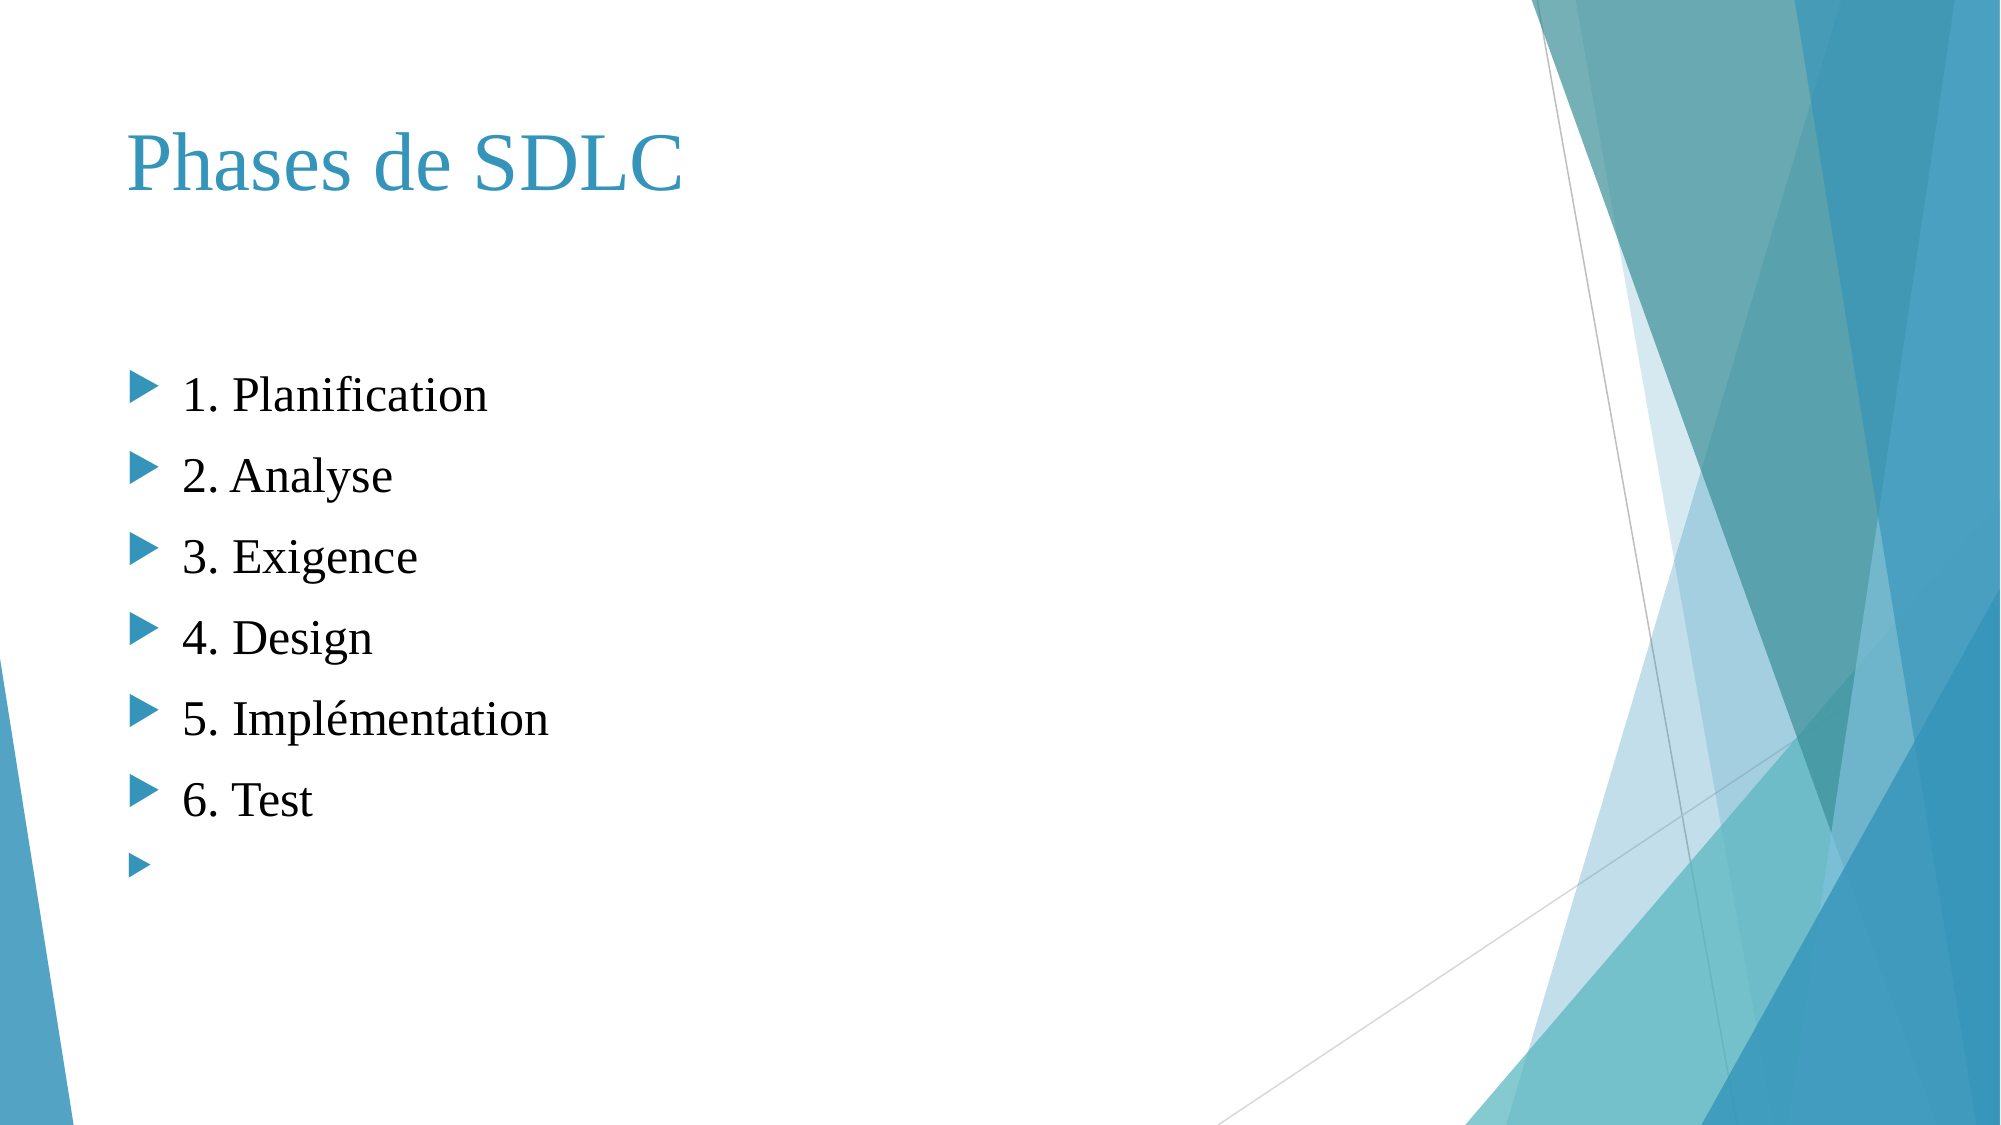

# Phases de SDLC
1. Planification
2. Analyse
3. Exigence
4. Design
5. Implémentation
6. Test